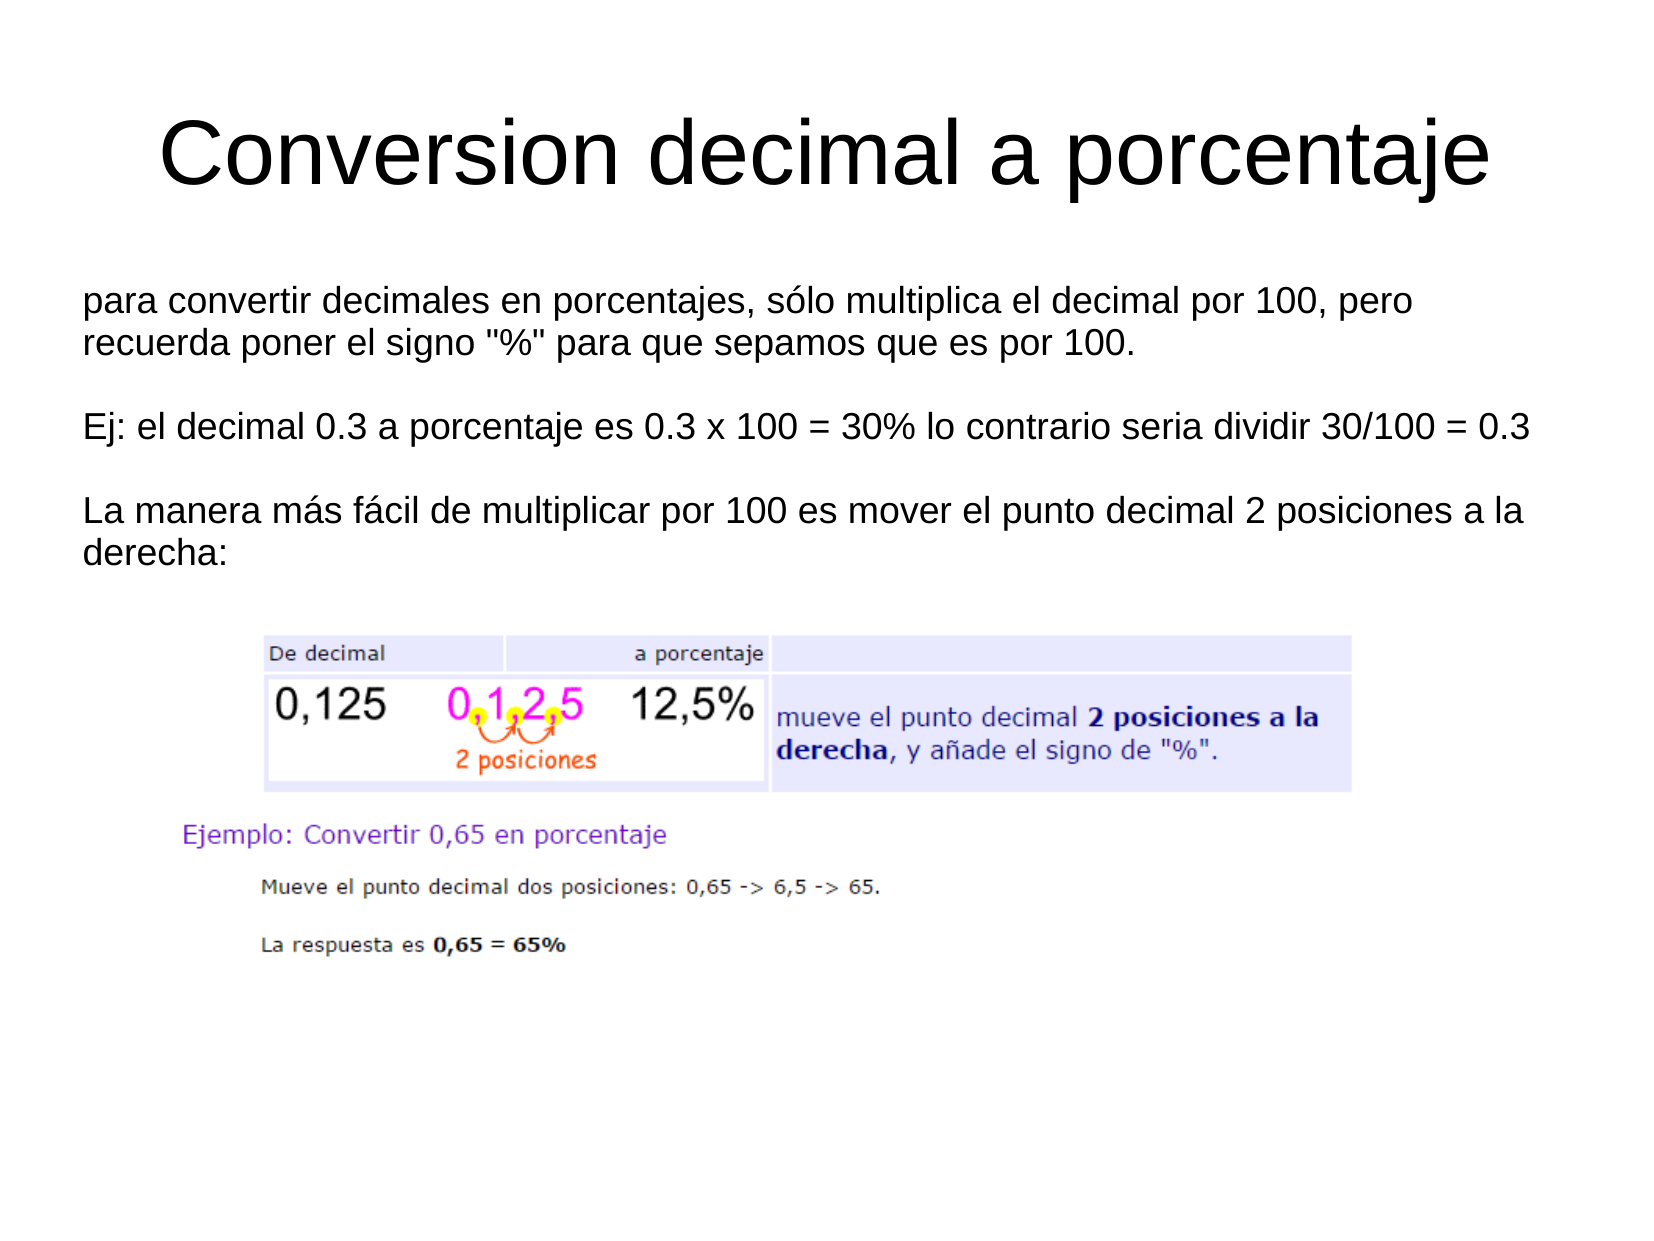

# Conversion decimal a porcentaje
para convertir decimales en porcentajes, sólo multiplica el decimal por 100, pero recuerda poner el signo "%" para que sepamos que es por 100.
Ej: el decimal 0.3 a porcentaje es 0.3 x 100 = 30% lo contrario seria dividir 30/100 = 0.3
La manera más fácil de multiplicar por 100 es mover el punto decimal 2 posiciones a la derecha: